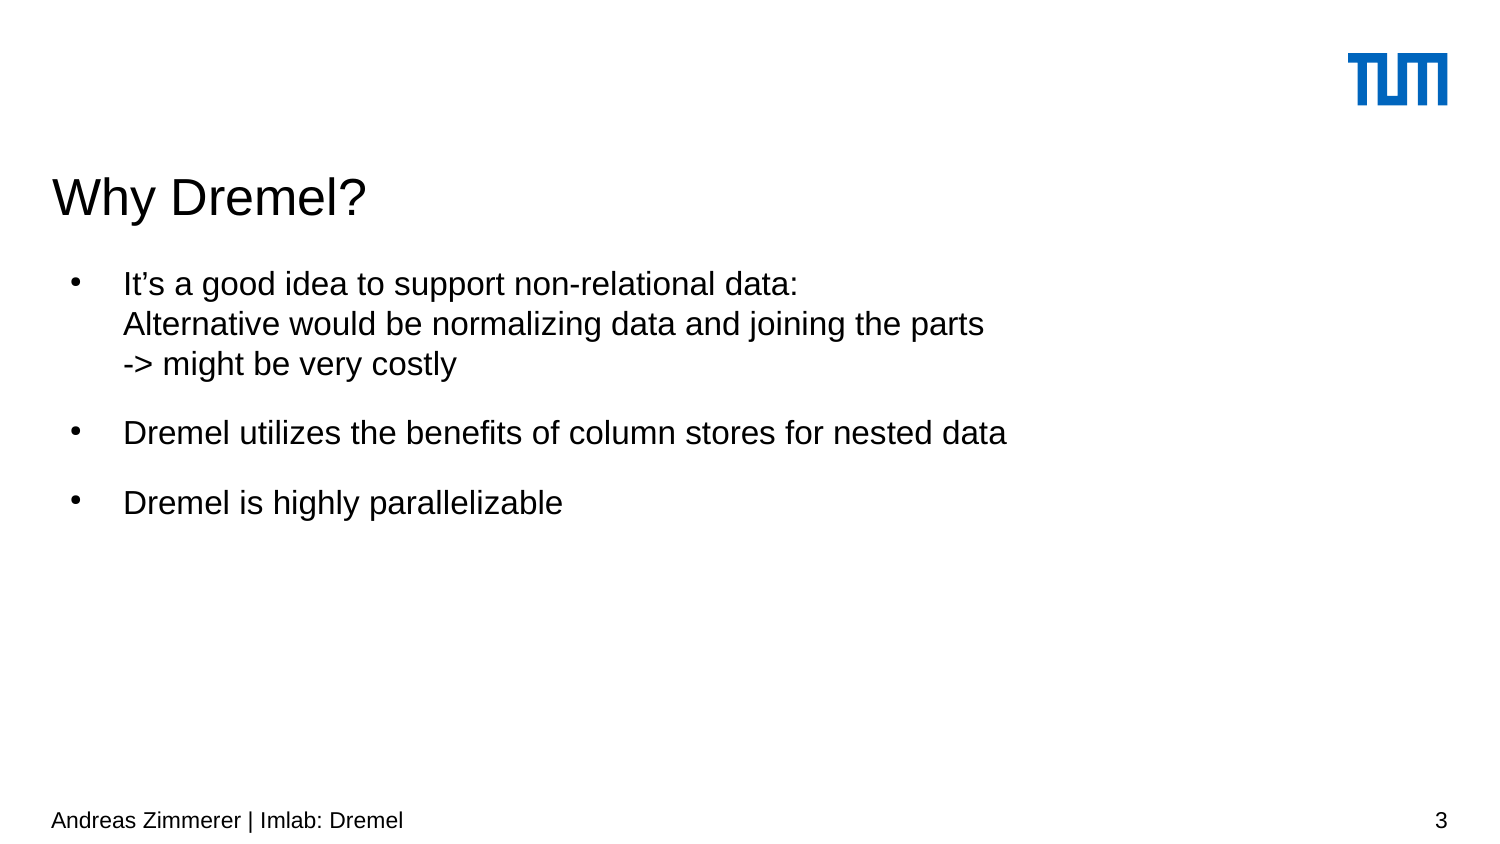

Why Dremel?
# It’s a good idea to support non-relational data: Alternative would be normalizing data and joining the parts -> might be very costly
Dremel utilizes the benefits of column stores for nested data
Dremel is highly parallelizable
Andreas Zimmerer | Imlab: Dremel